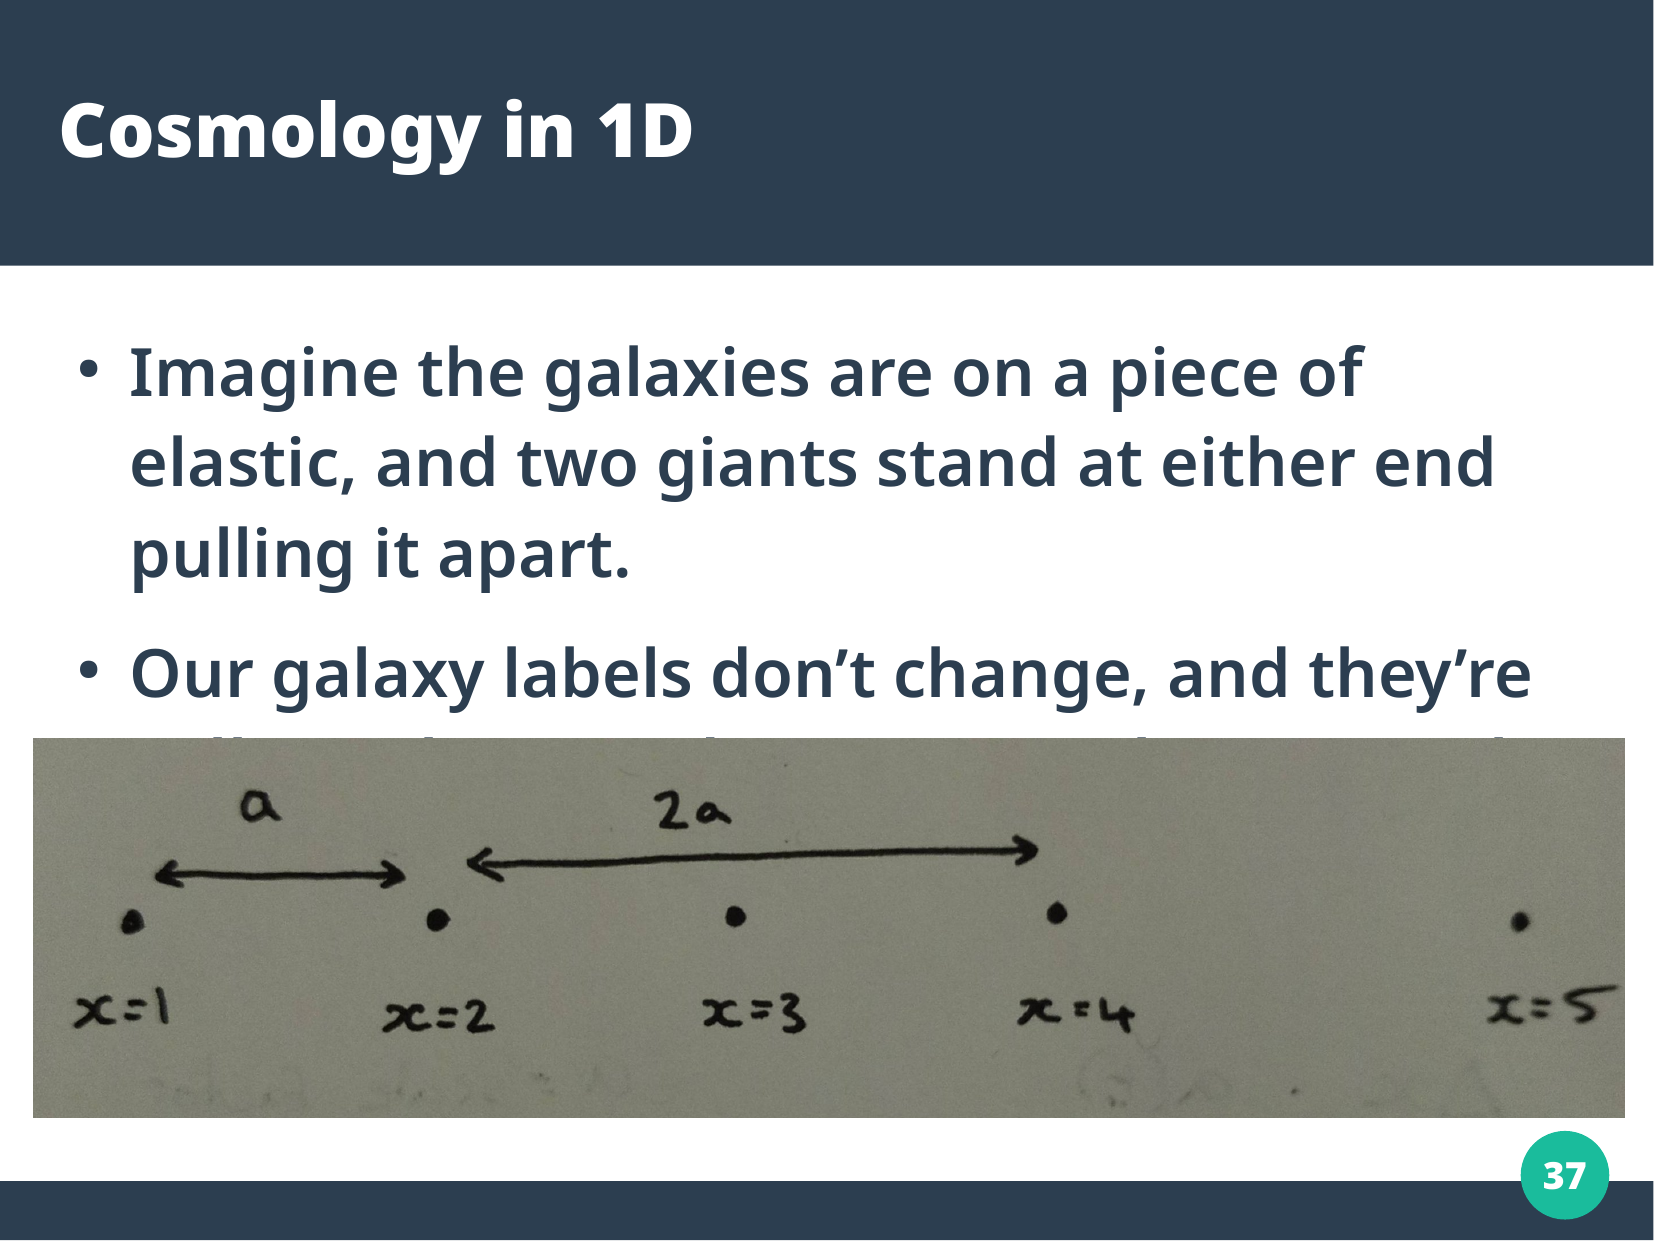

# Cosmology in 1D
Imagine the galaxies are on a piece of elastic, and two giants stand at either end pulling it apart.
Our galaxy labels don’t change, and they’re still evenly spaced. But now a changes with time
37